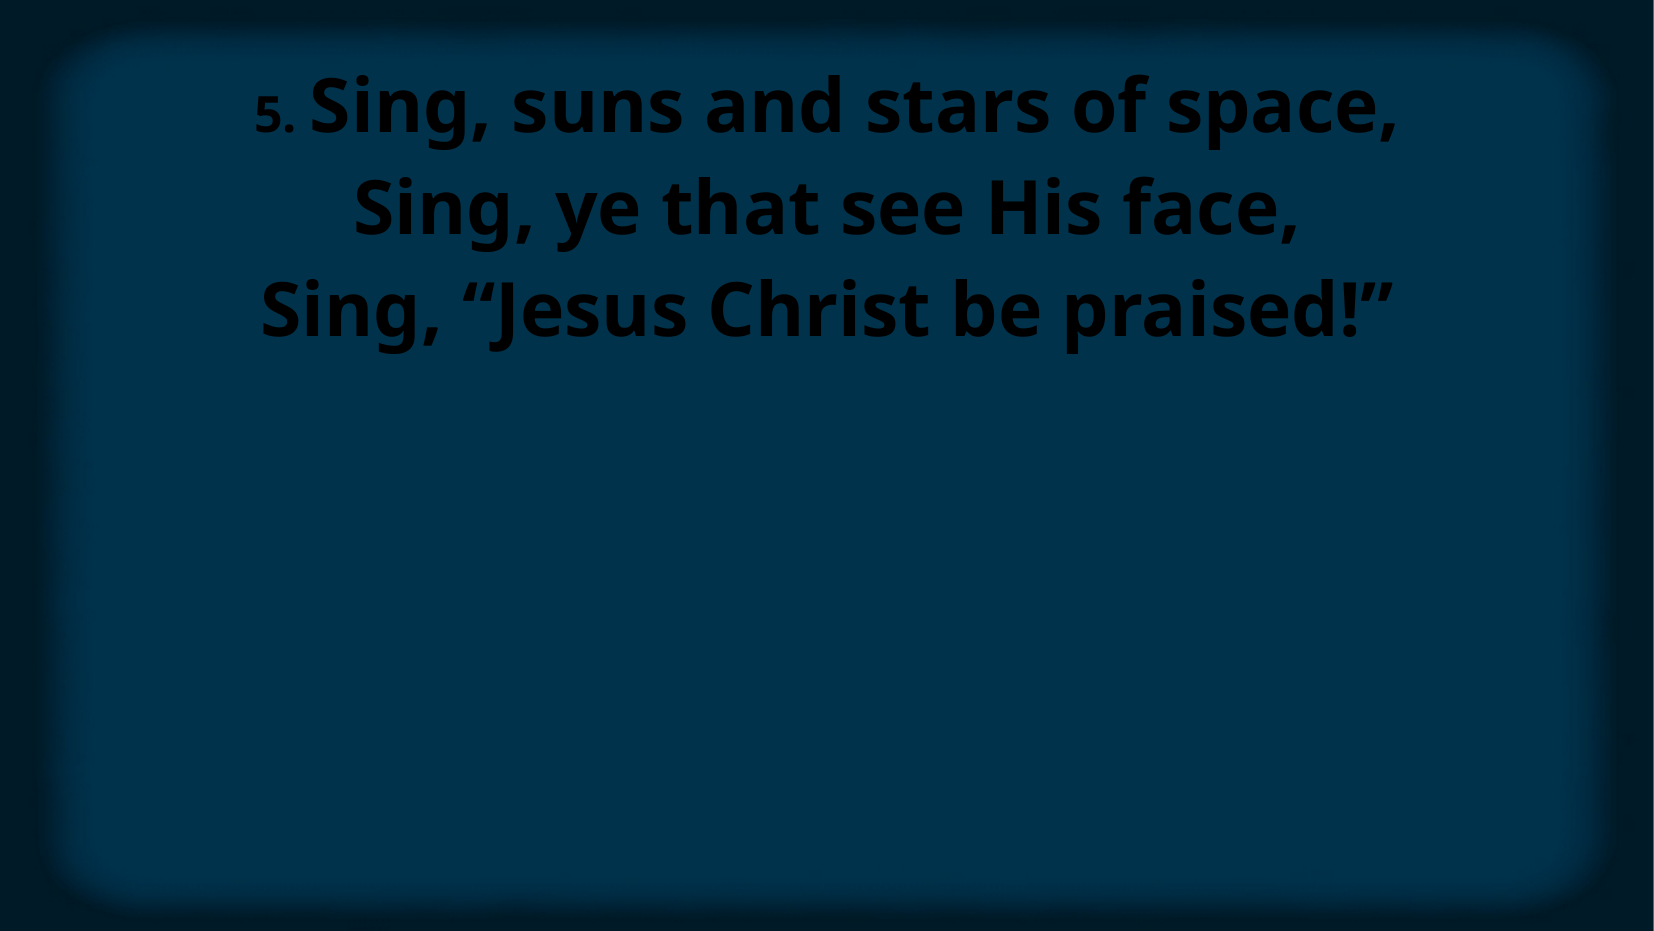

5. Sing, suns and stars of space,
Sing, ye that see His face,
Sing, “Jesus Christ be praised!”